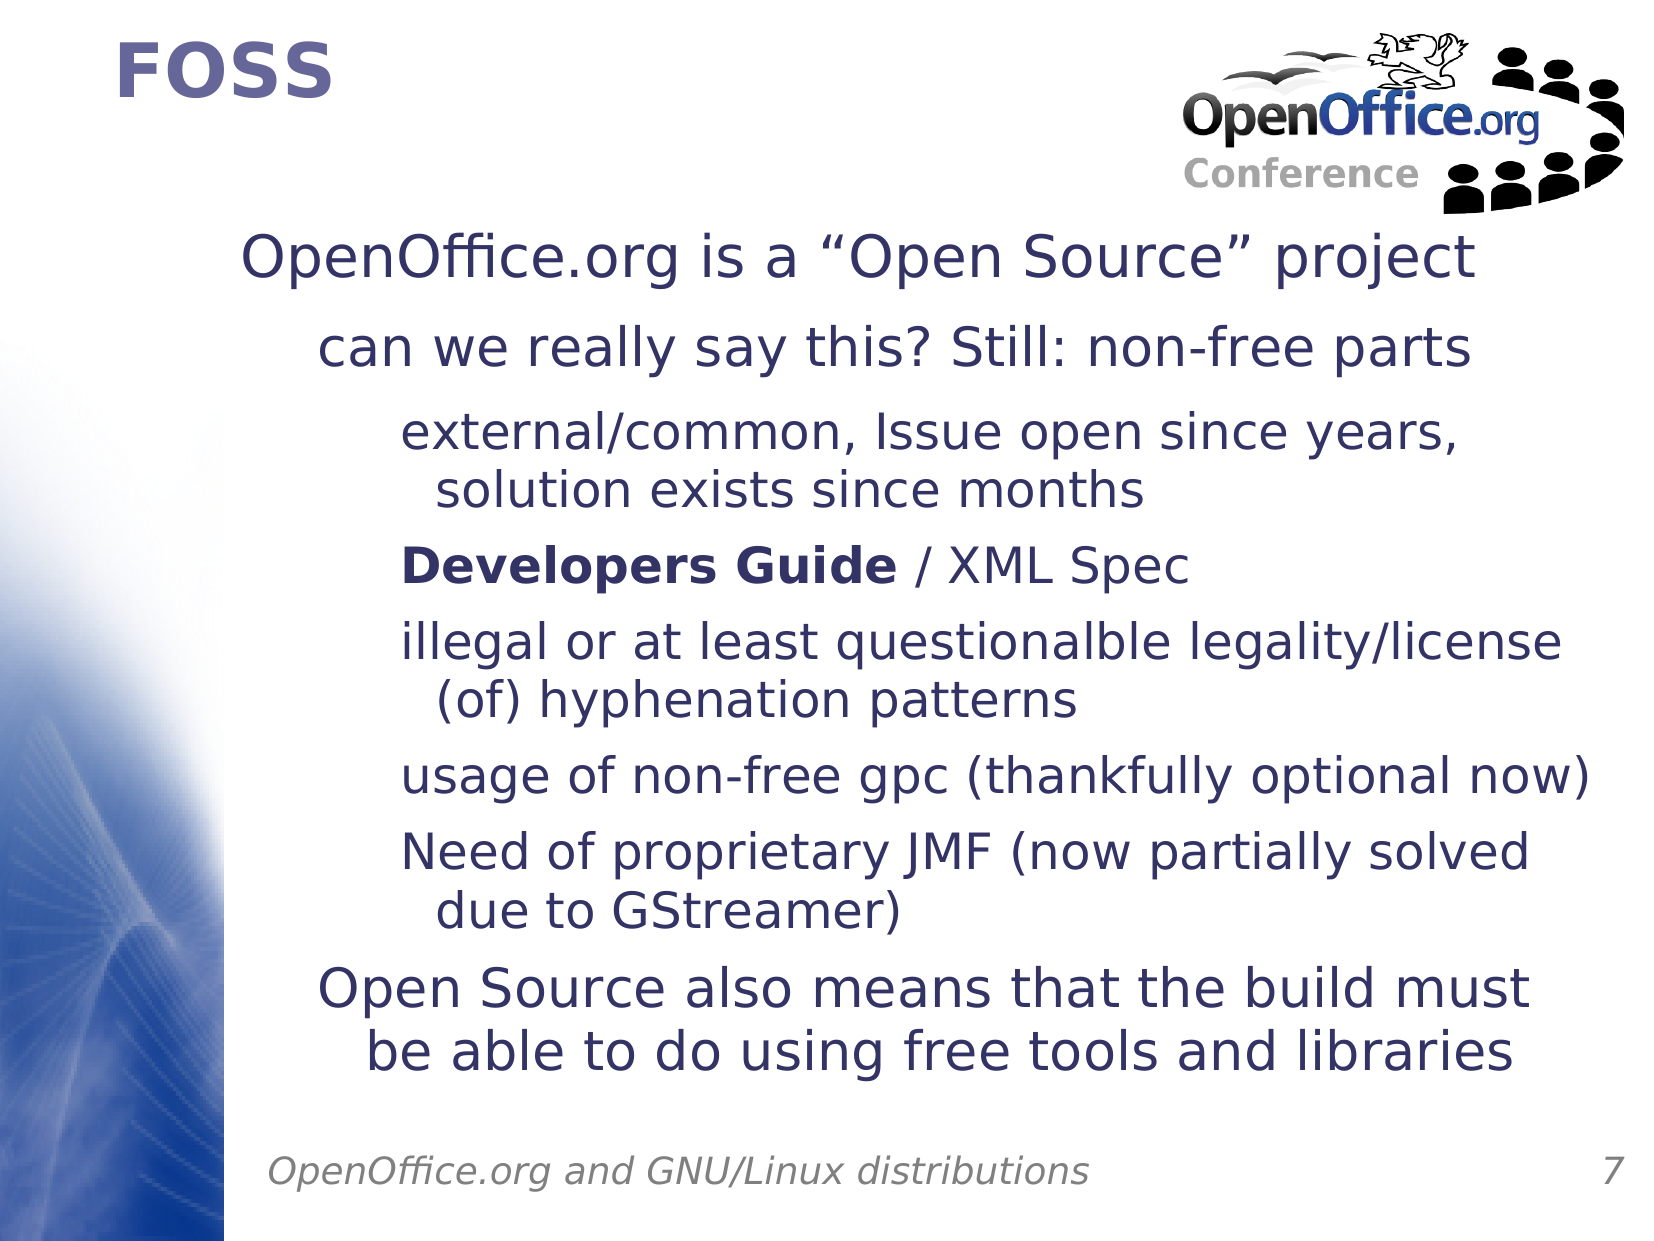

# FOSS
OpenOffice.org is a “Open Source” project
can we really say this? Still: non-free parts
external/common, Issue open since years, solution exists since months
Developers Guide / XML Spec
illegal or at least questionalble legality/license (of) hyphenation patterns
usage of non-free gpc (thankfully optional now)
Need of proprietary JMF (now partially solved due to GStreamer)
Open Source also means that the build must be able to do using free tools and libraries